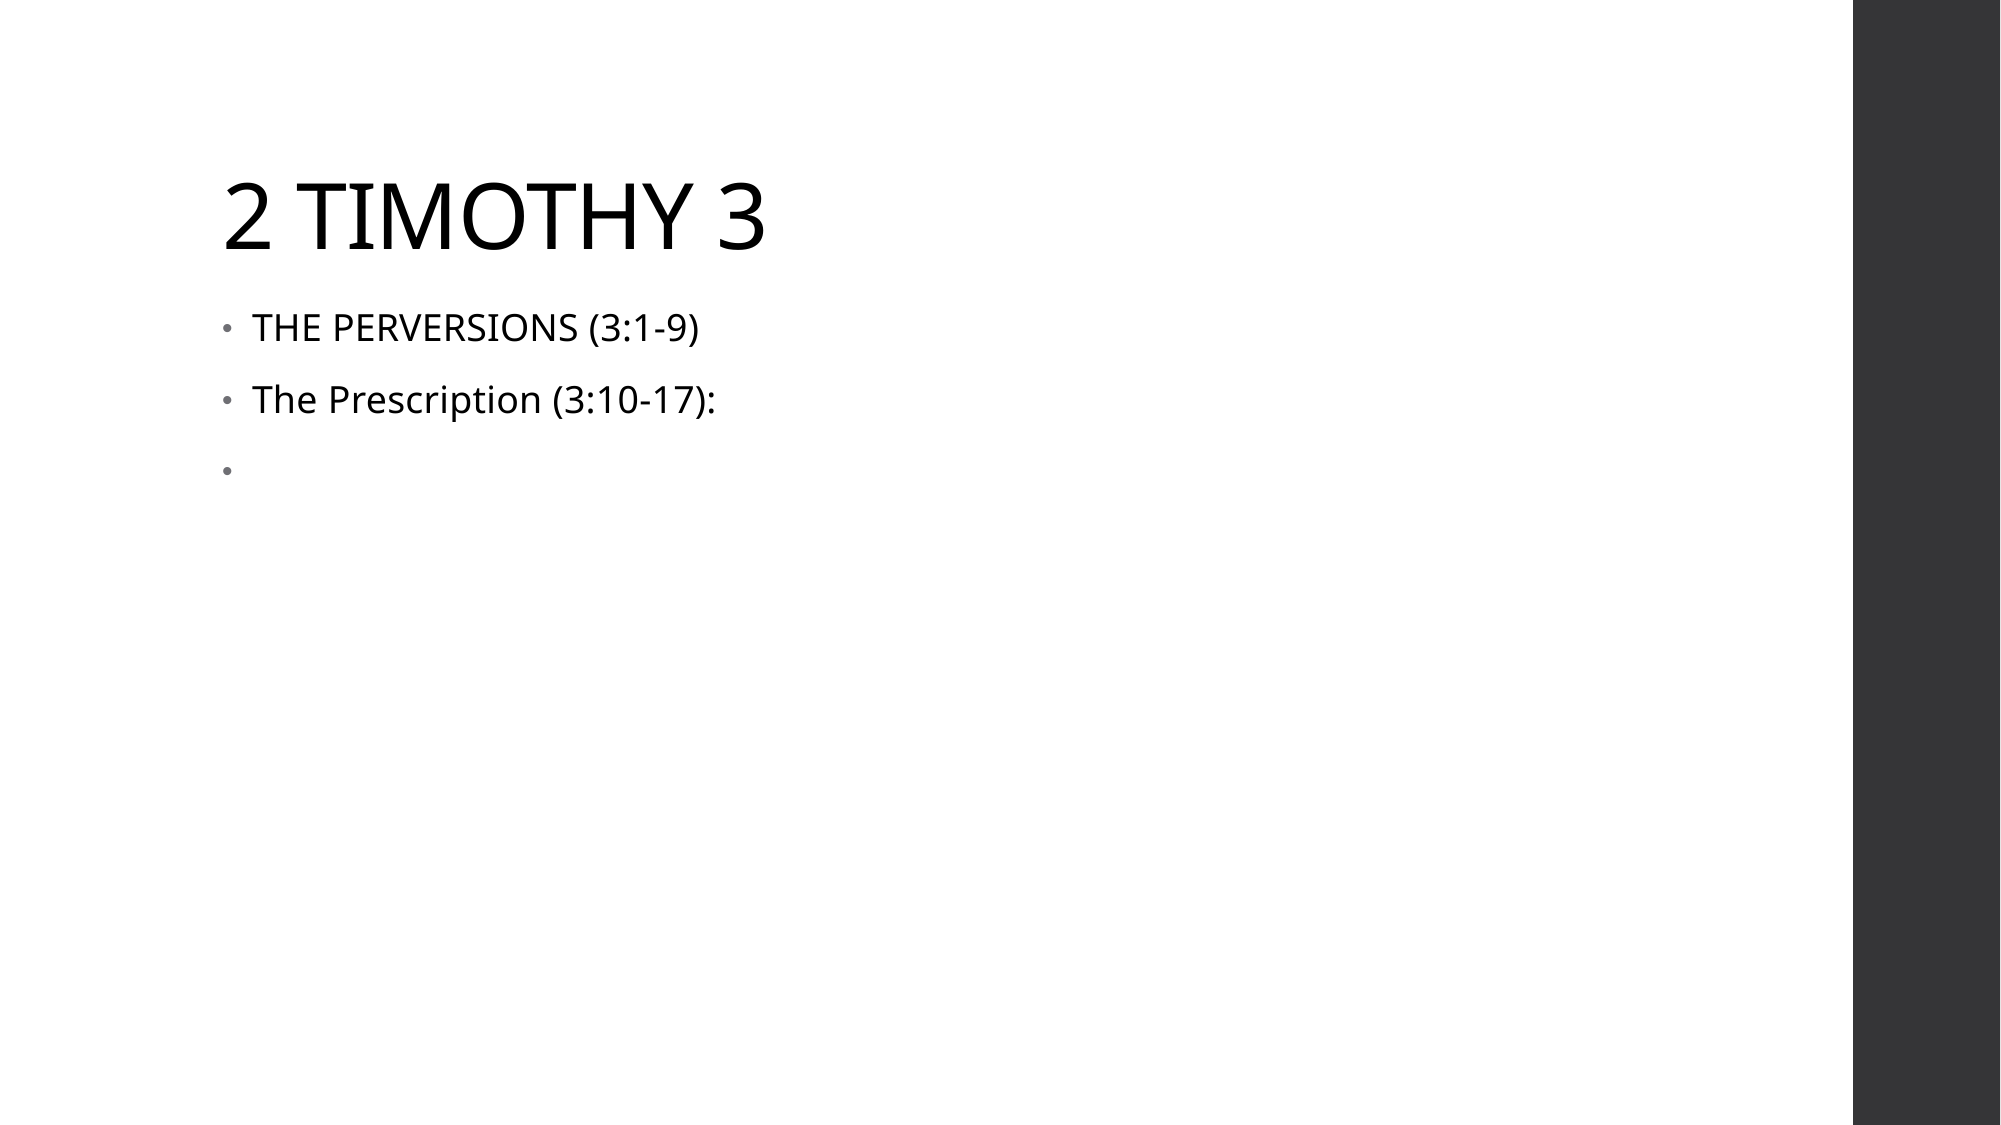

# 2 TIMOTHY 3
THE PERVERSIONS (3:1-9)
The Prescription (3:10-17):